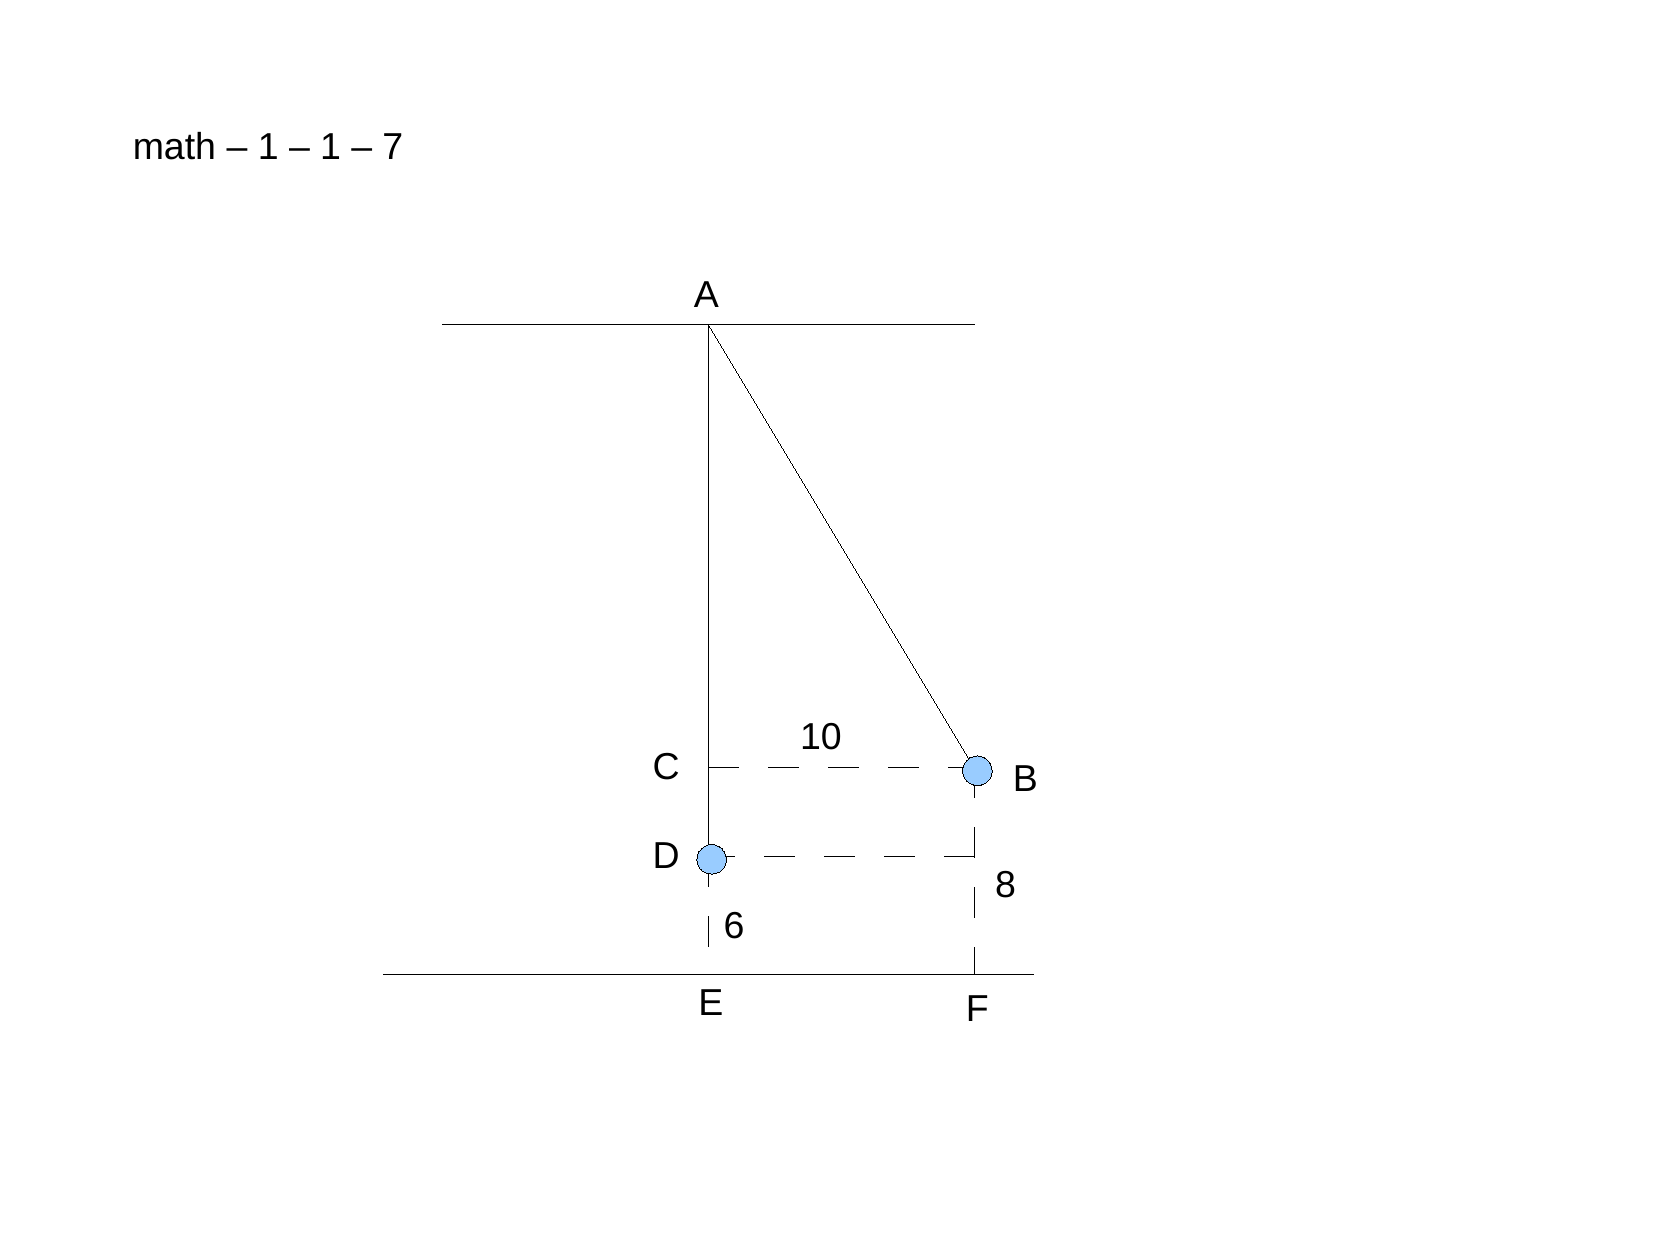

math – 1 – 1 – 7
A
10
C
B
D
8
6
E
F